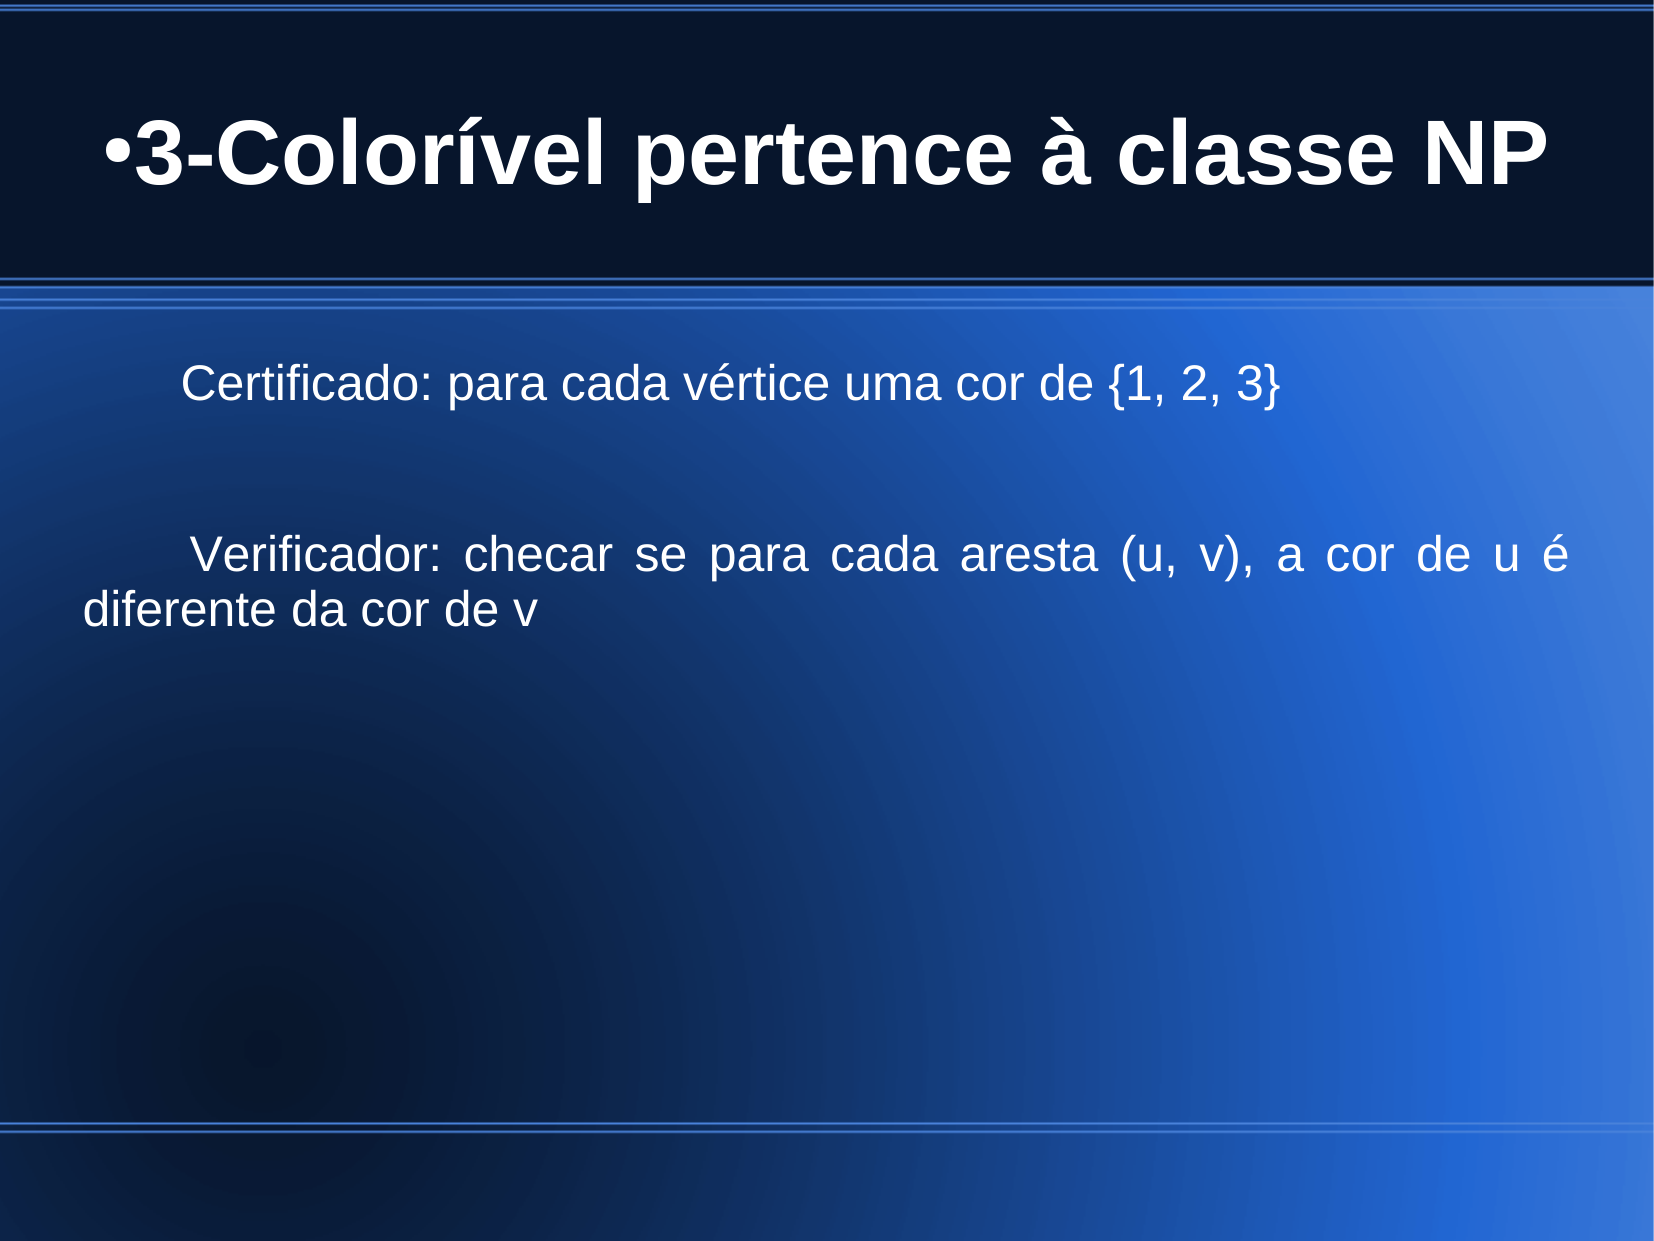

# 3-Colorível pertence à classe NP
 Certificado: para cada vértice uma cor de {1, 2, 3}
 Verificador: checar se para cada aresta (u, v), a cor de u é diferente da cor de v